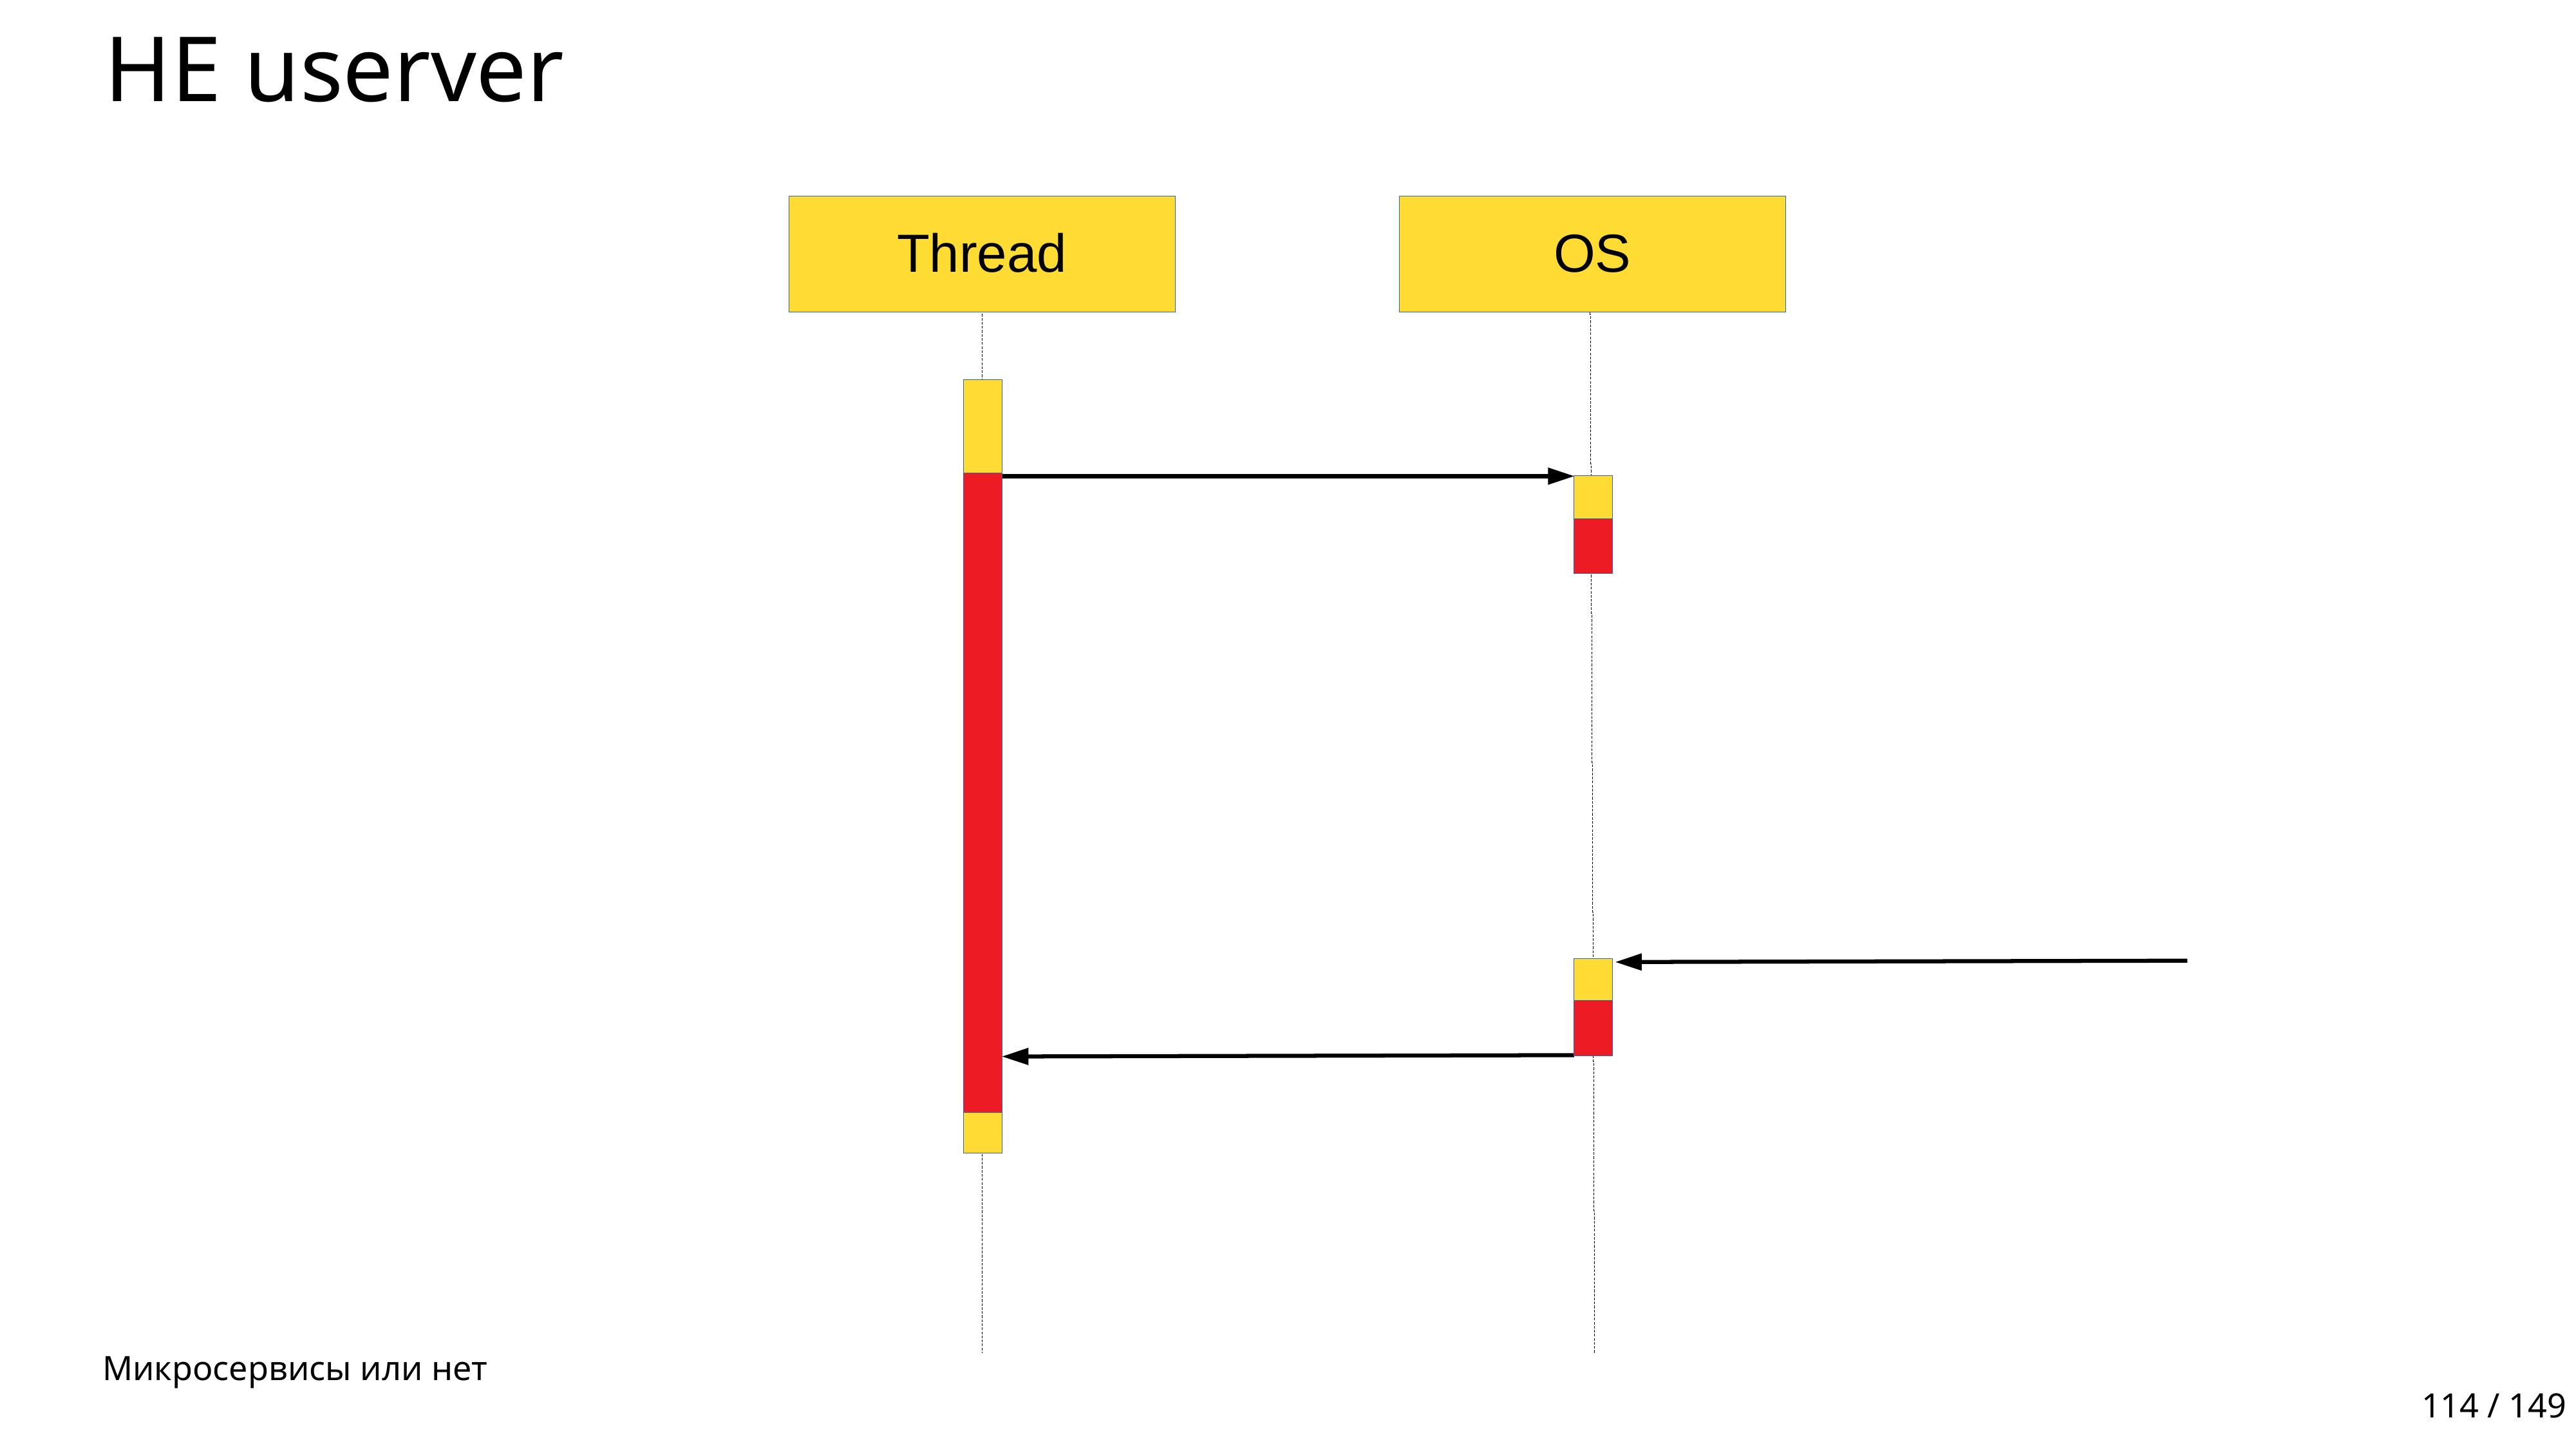

НЕ userver
Thread
OS
# Микросервисы или нет